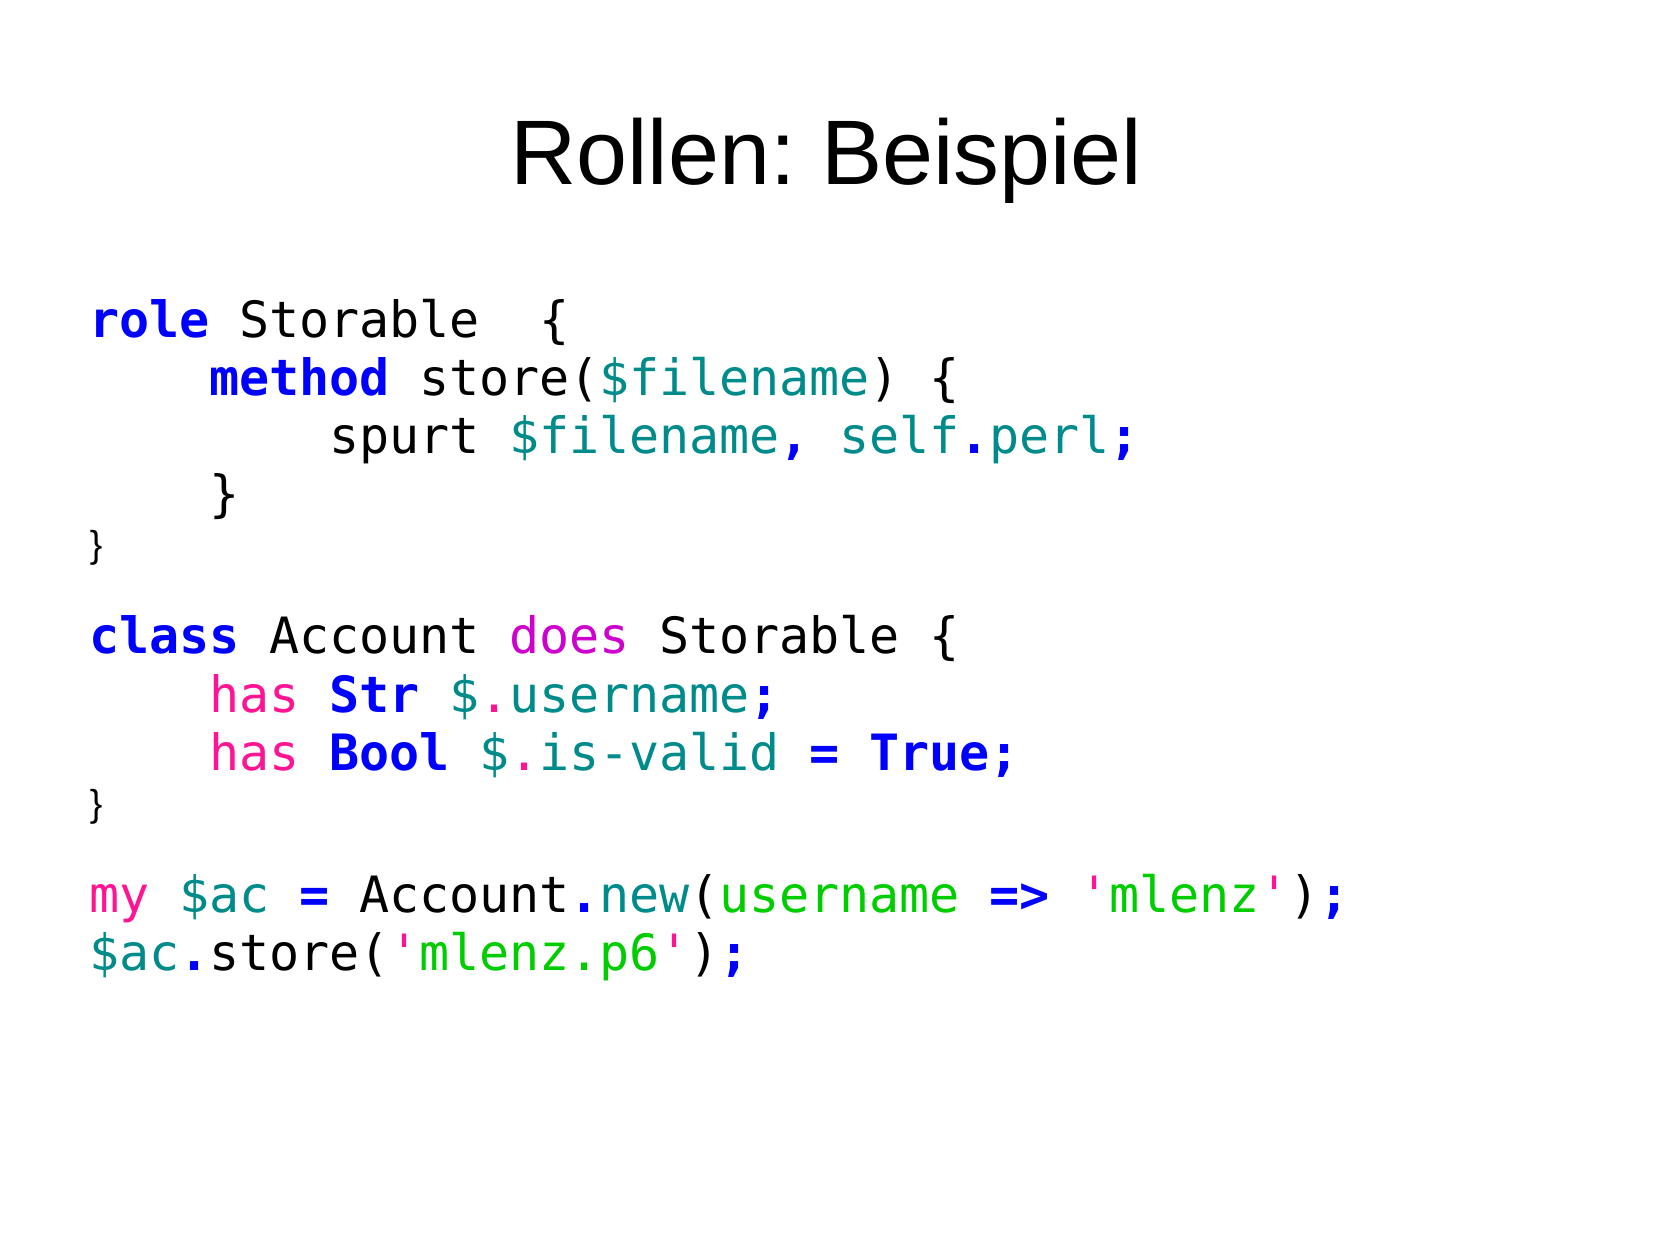

# Rollen: Beispiel
role Storable {
 method store($filename) {
 spurt $filename, self.perl;
 }
}
class Account does Storable {
 has Str $.username;
 has Bool $.is-valid = True;
}
my $ac = Account.new(username => 'mlenz');
$ac.store('mlenz.p6');